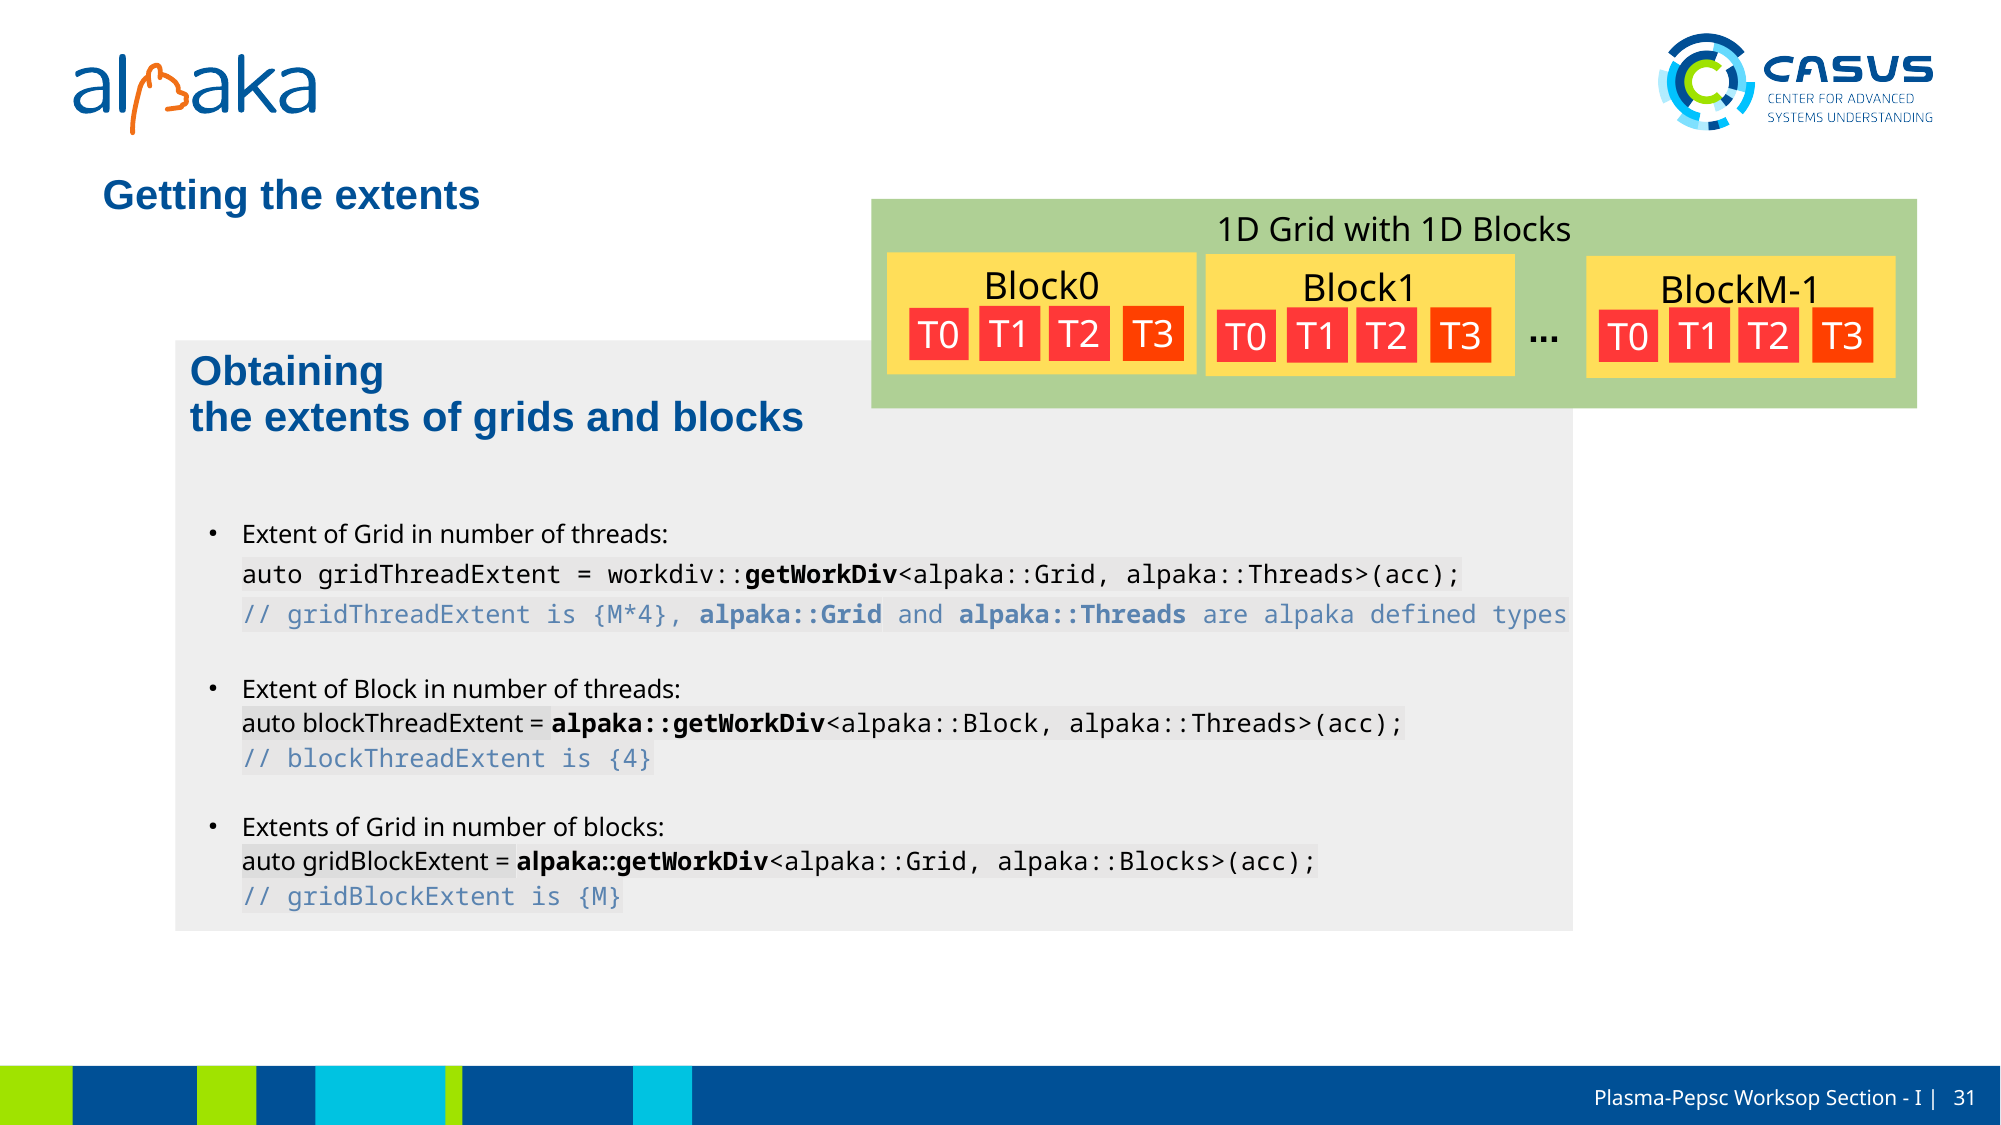

Getting the extents
1D Grid with 1D Blocks
Block0
Block1
BlockM-1
...
T1
T2
T3
T0
T1
T2
T3
T0
T1
T2
T3
T0
# Extent of Grid in number of threads:
auto gridThreadExtent = workdiv::getWorkDiv<alpaka::Grid, alpaka::Threads>(acc);
// gridThreadExtent is {M*4}, alpaka::Grid and alpaka::Threads are alpaka defined types
Extent of Block in number of threads:
auto blockThreadExtent = alpaka::getWorkDiv<alpaka::Block, alpaka::Threads>(acc);
// blockThreadExtent is {4}
Extents of Grid in number of blocks:
auto gridBlockExtent = alpaka::getWorkDiv<alpaka::Grid, alpaka::Blocks>(acc);
// gridBlockExtent is {M}
Obtaining
the extents of grids and blocks
Plasma-Pepsc Worksop Section - I
31